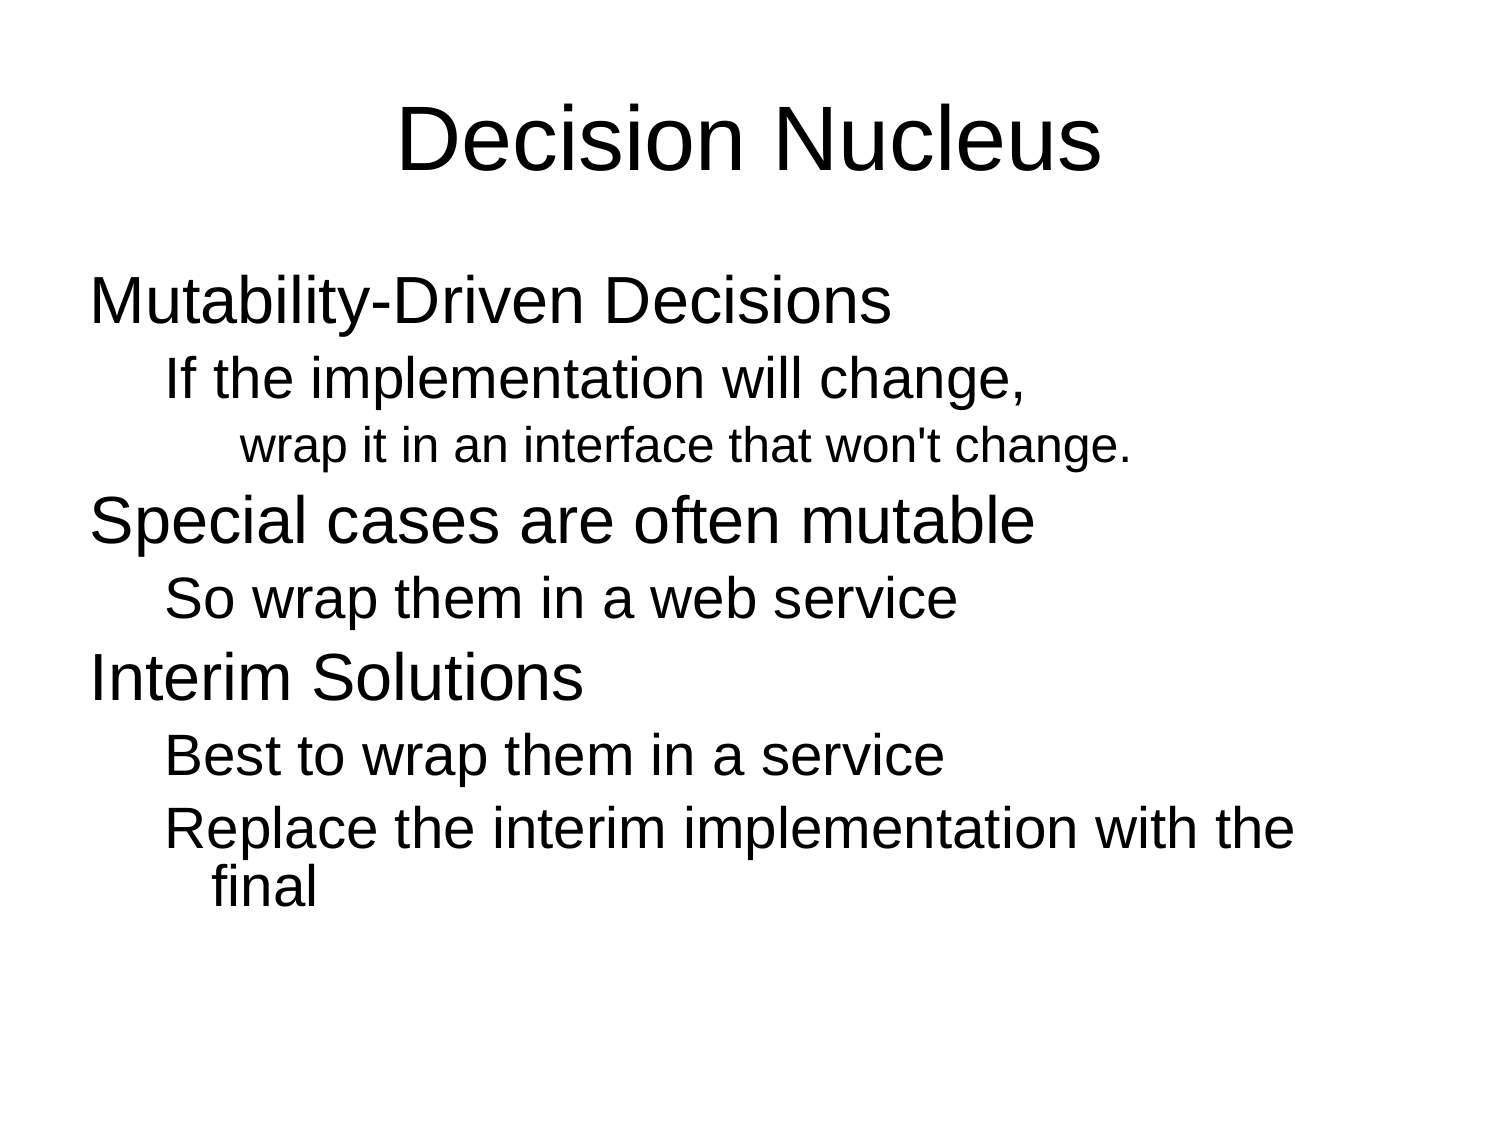

# Decision Nucleus
Mutability-Driven Decisions
If the implementation will change,
wrap it in an interface that won't change.
Special cases are often mutable
So wrap them in a web service
Interim Solutions
Best to wrap them in a service
Replace the interim implementation with the final